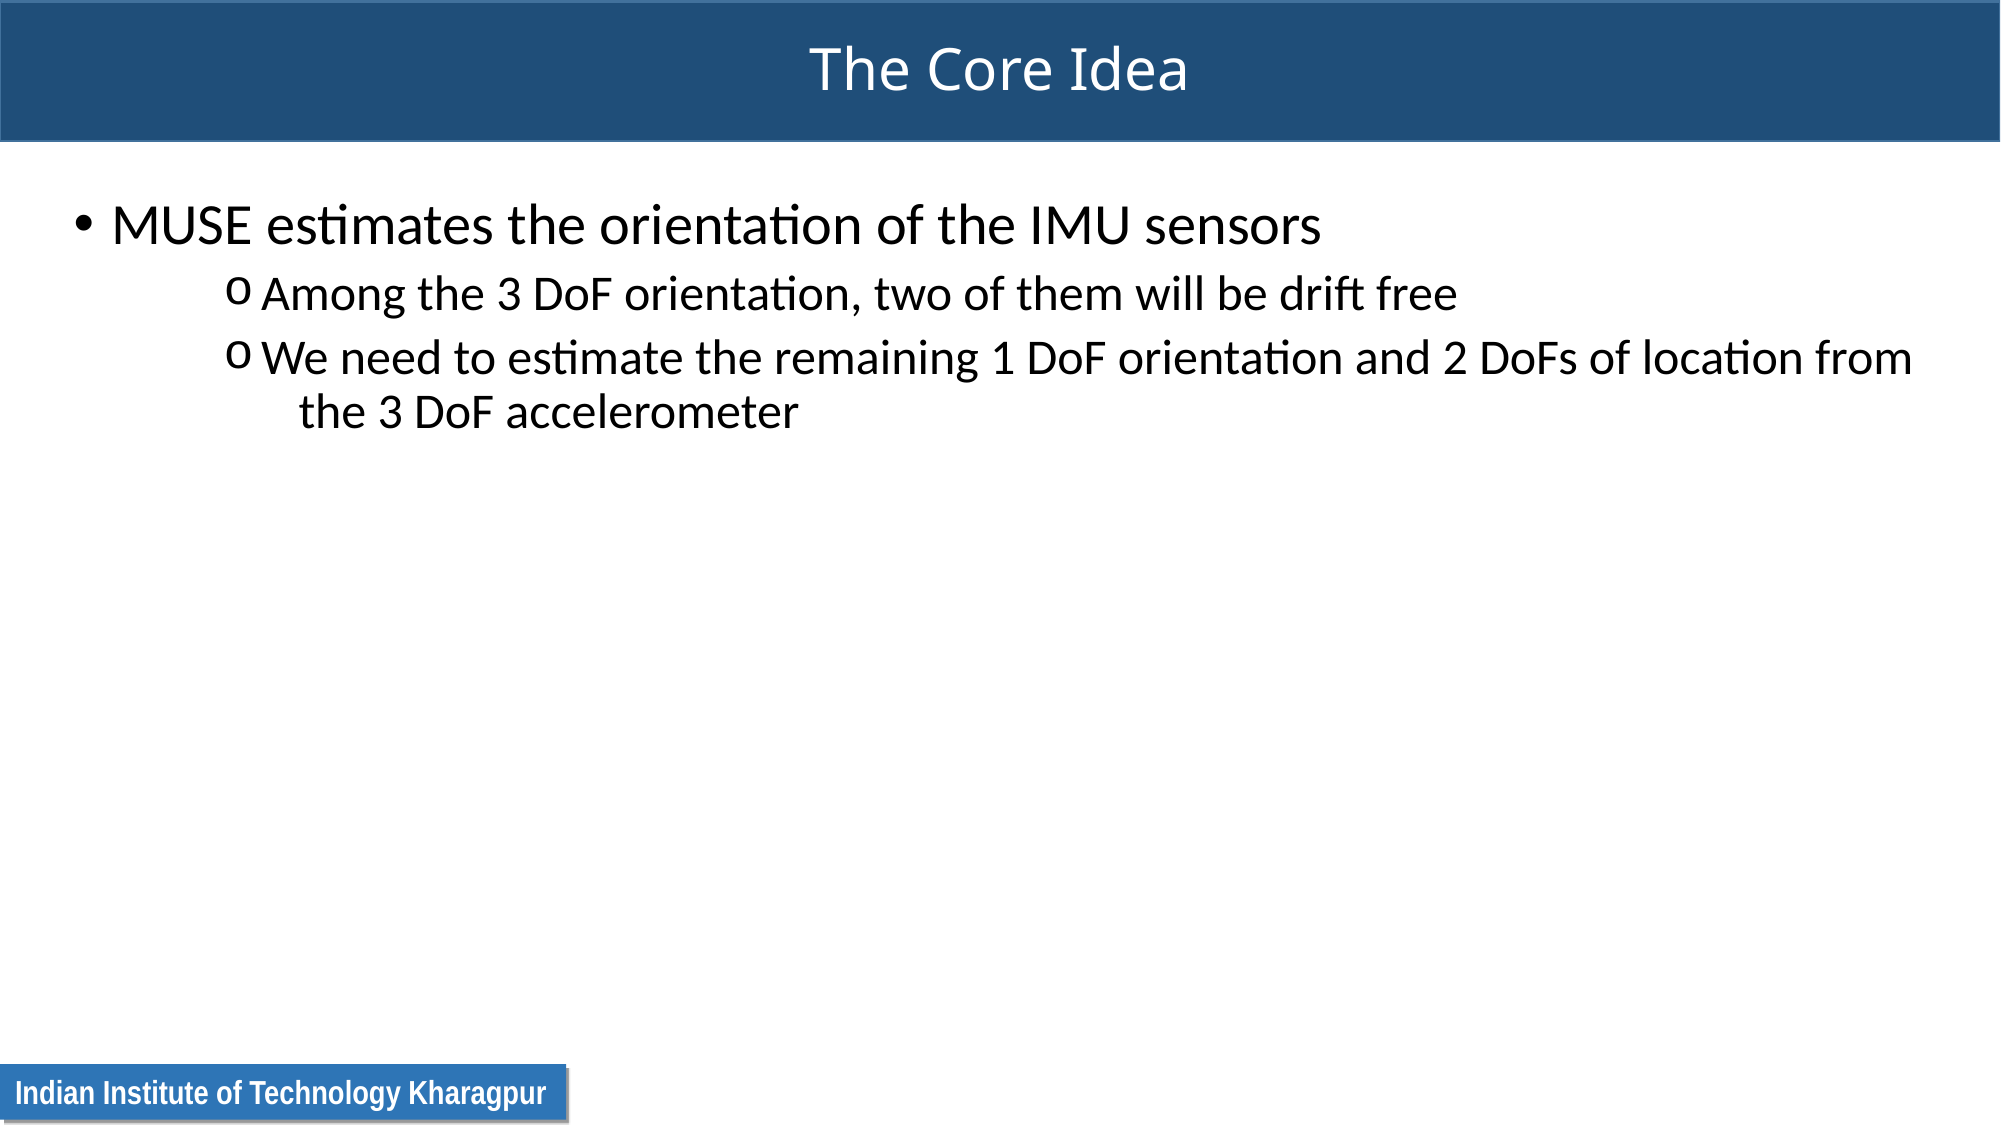

The Core Idea
# MUSE estimates the orientation of the IMU sensors
Among the 3 DoF orientation, two of them will be drift free
We need to estimate the remaining 1 DoF orientation and 2 DoFs of location from the 3 DoF accelerometer